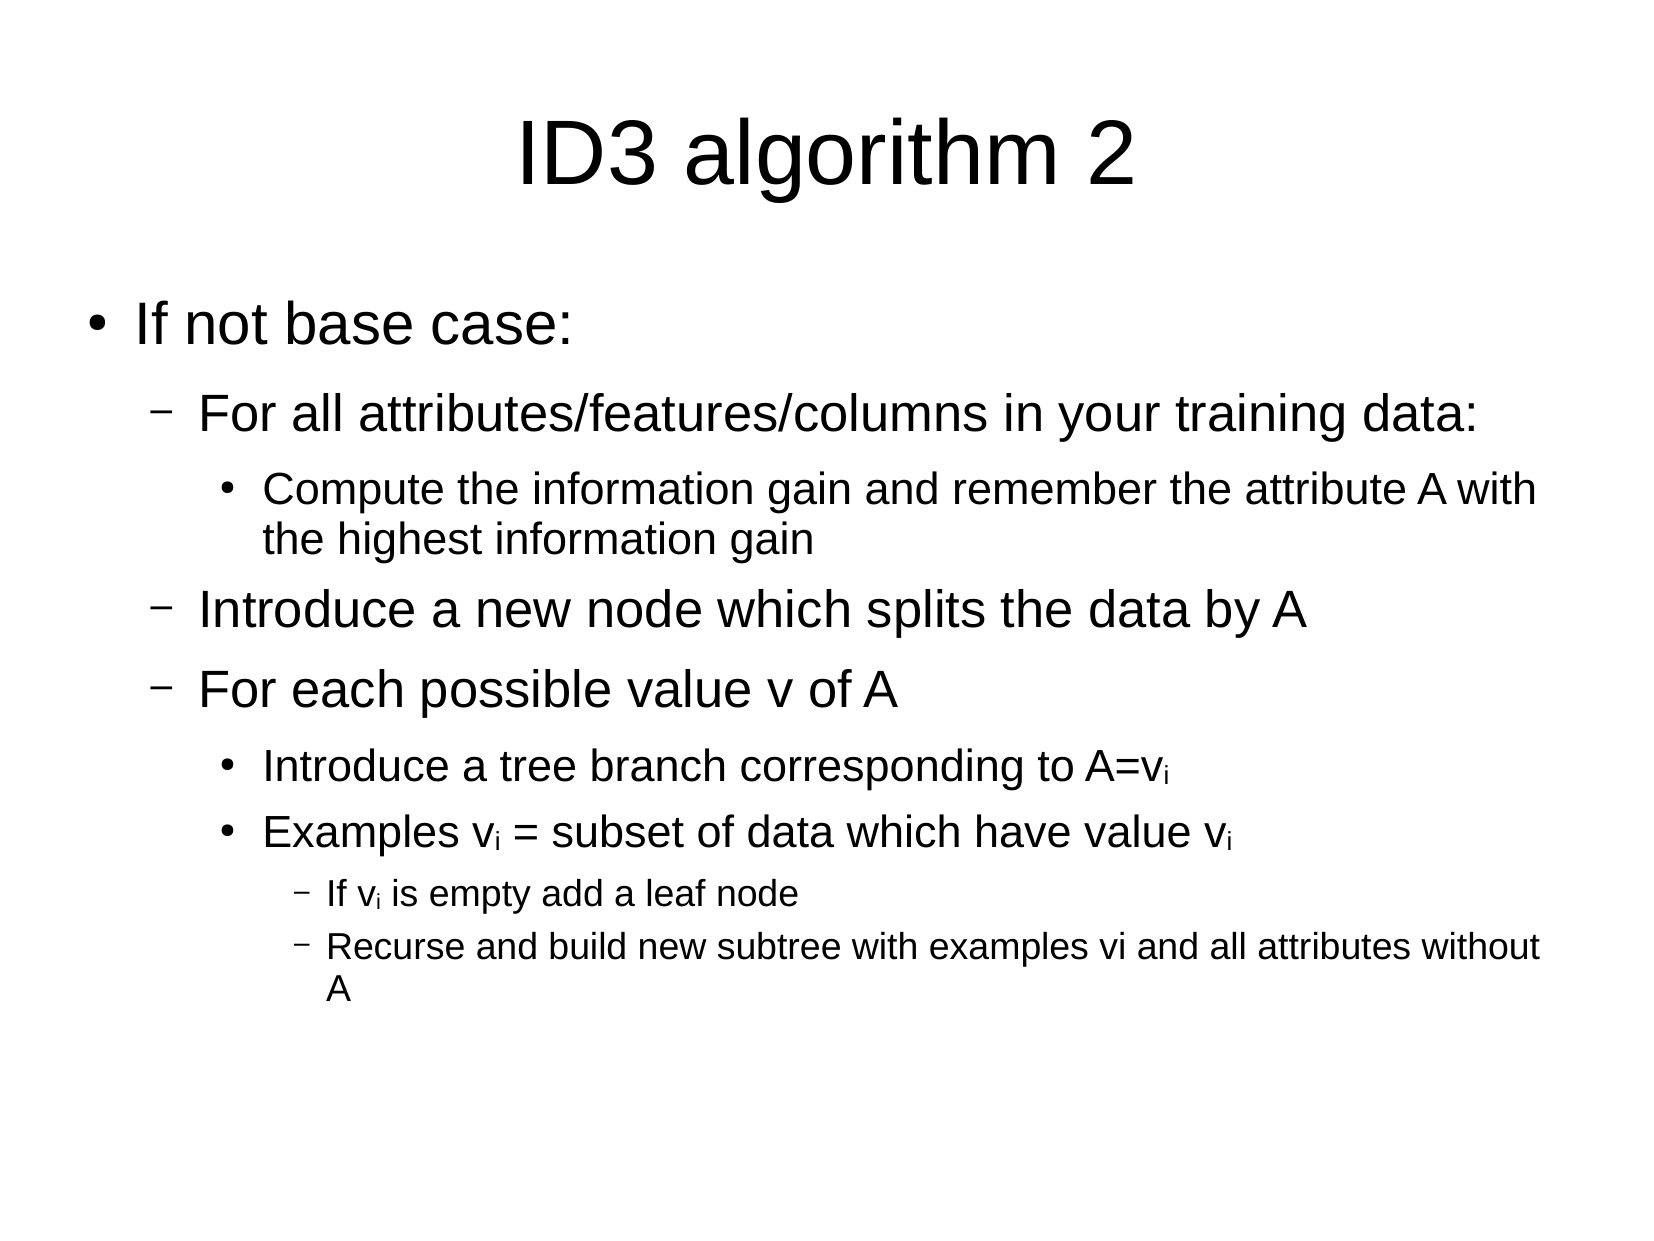

# ID3 algorithm 2
If not base case:
For all attributes/features/columns in your training data:
Compute the information gain and remember the attribute A with the highest information gain
Introduce a new node which splits the data by A
For each possible value v of A
Introduce a tree branch corresponding to A=vi
Examples vi = subset of data which have value vi
If vi is empty add a leaf node
Recurse and build new subtree with examples vi and all attributes without A